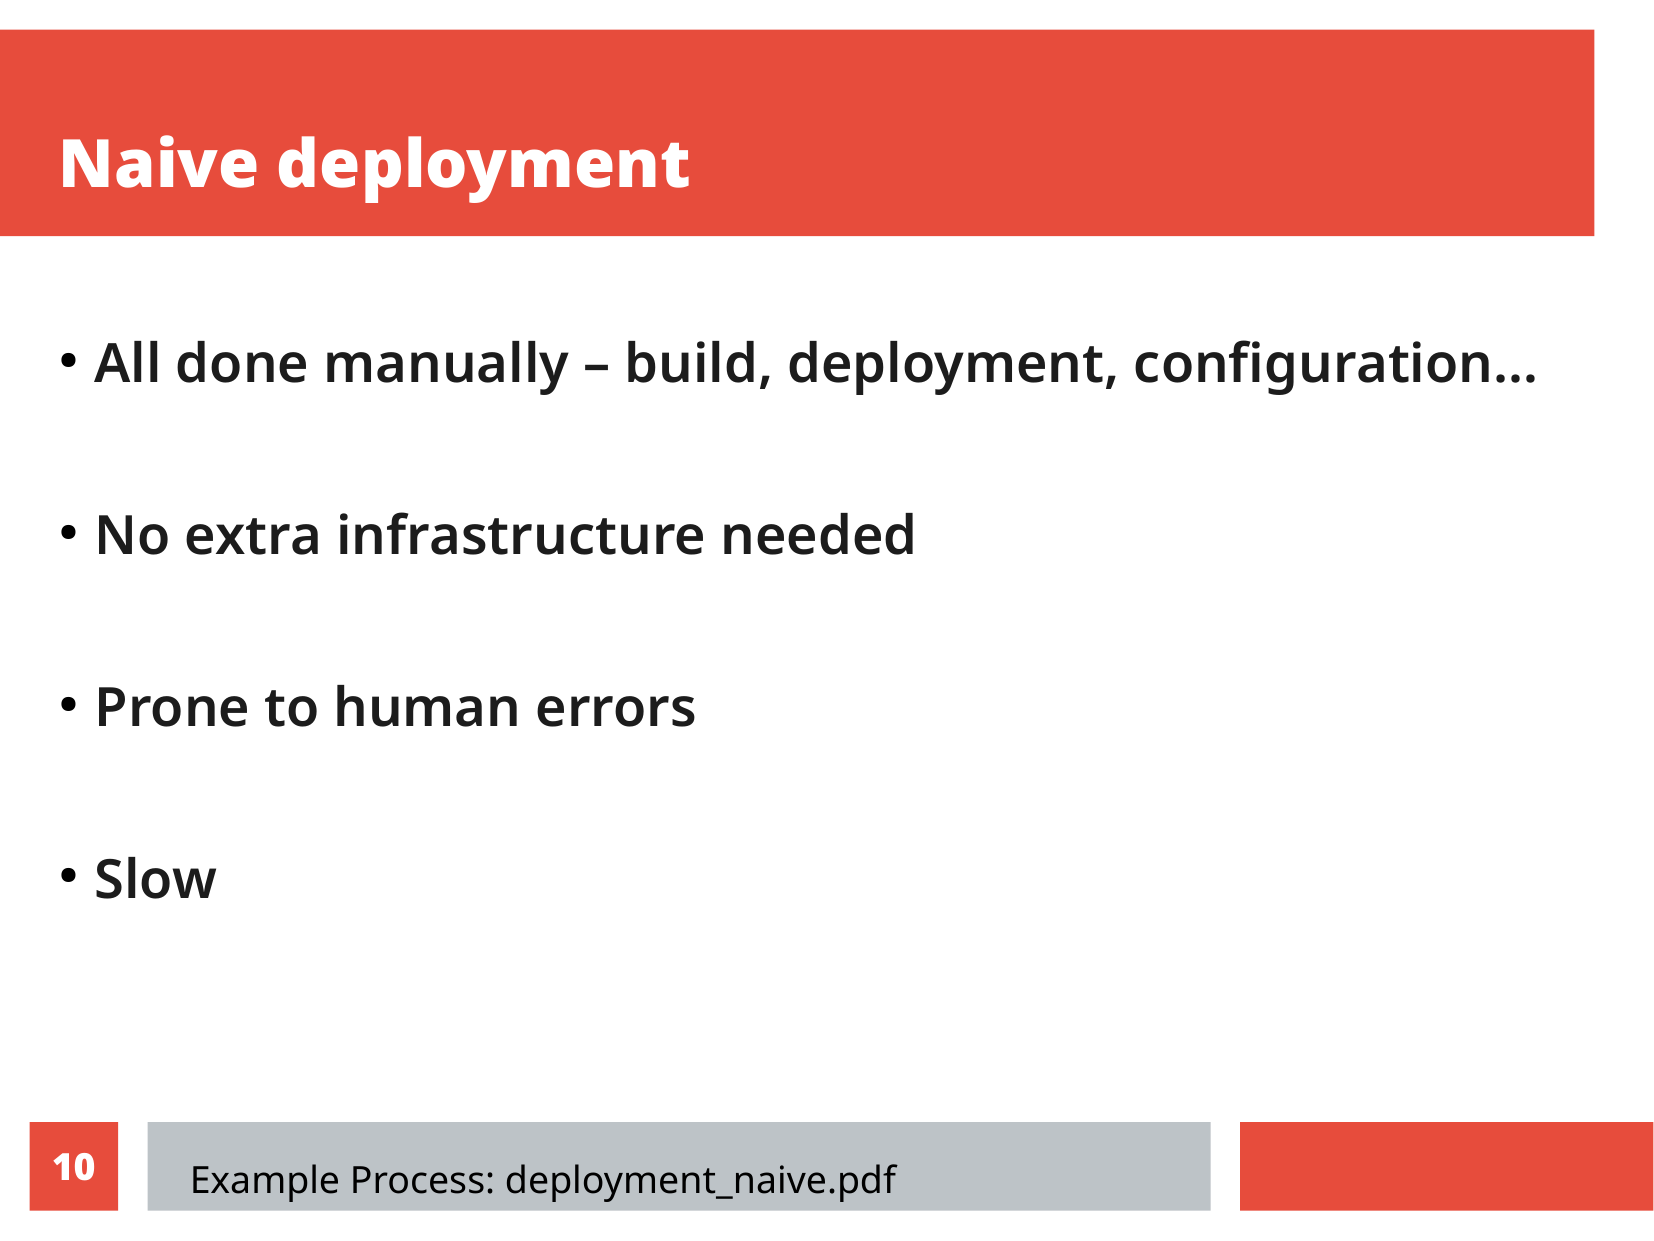

# Naive deployment
All done manually – build, deployment, configuration…
No extra infrastructure needed
Prone to human errors
Slow
10
Example Process: deployment_naive.pdf